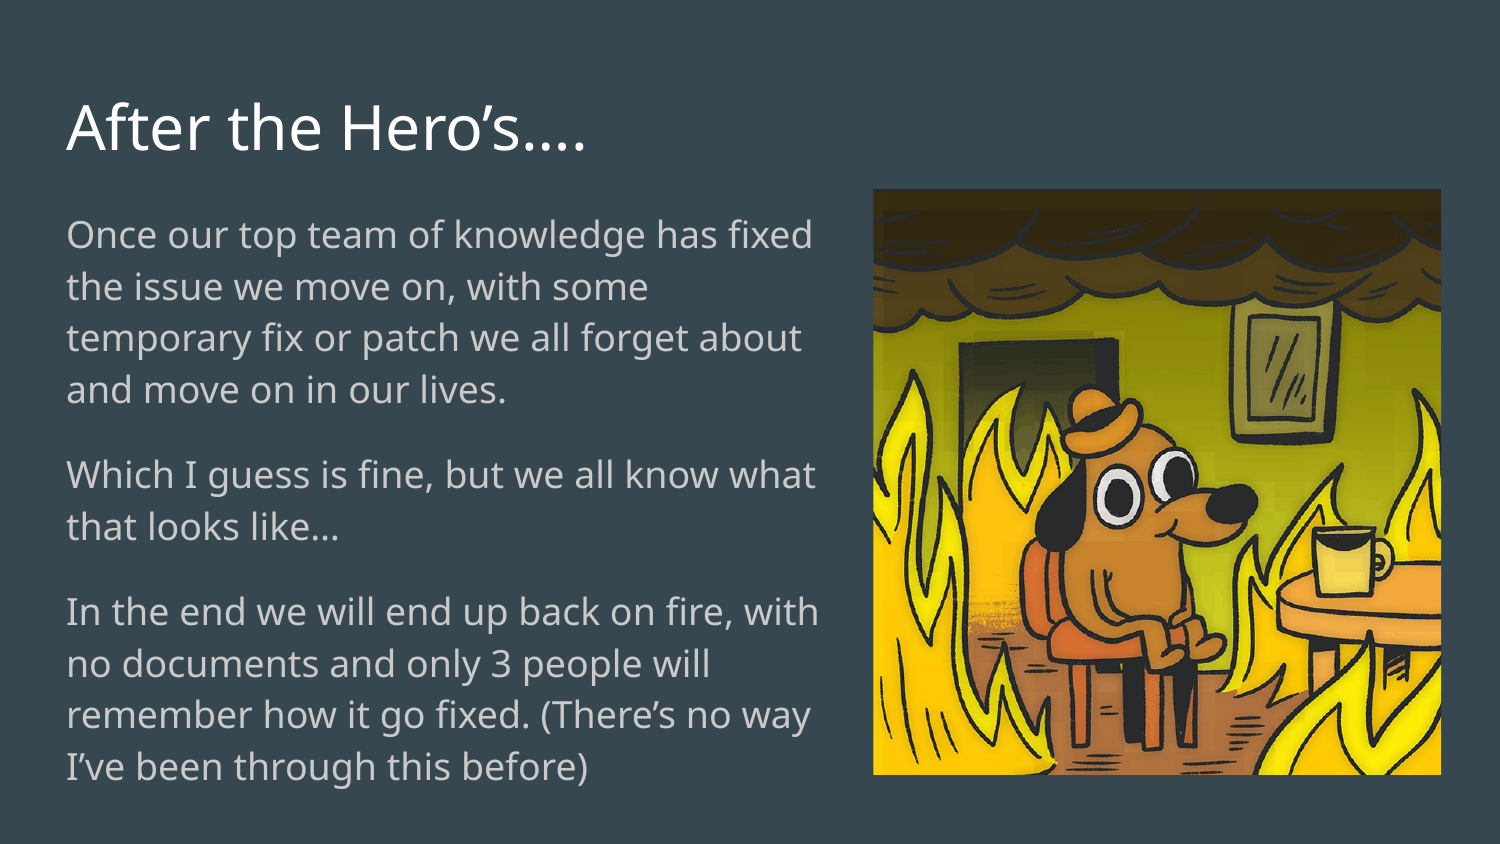

# After the Hero’s….
Once our top team of knowledge has fixed the issue we move on, with some temporary fix or patch we all forget about and move on in our lives.
Which I guess is fine, but we all know what that looks like…
In the end we will end up back on fire, with no documents and only 3 people will remember how it go fixed. (There’s no way I’ve been through this before)